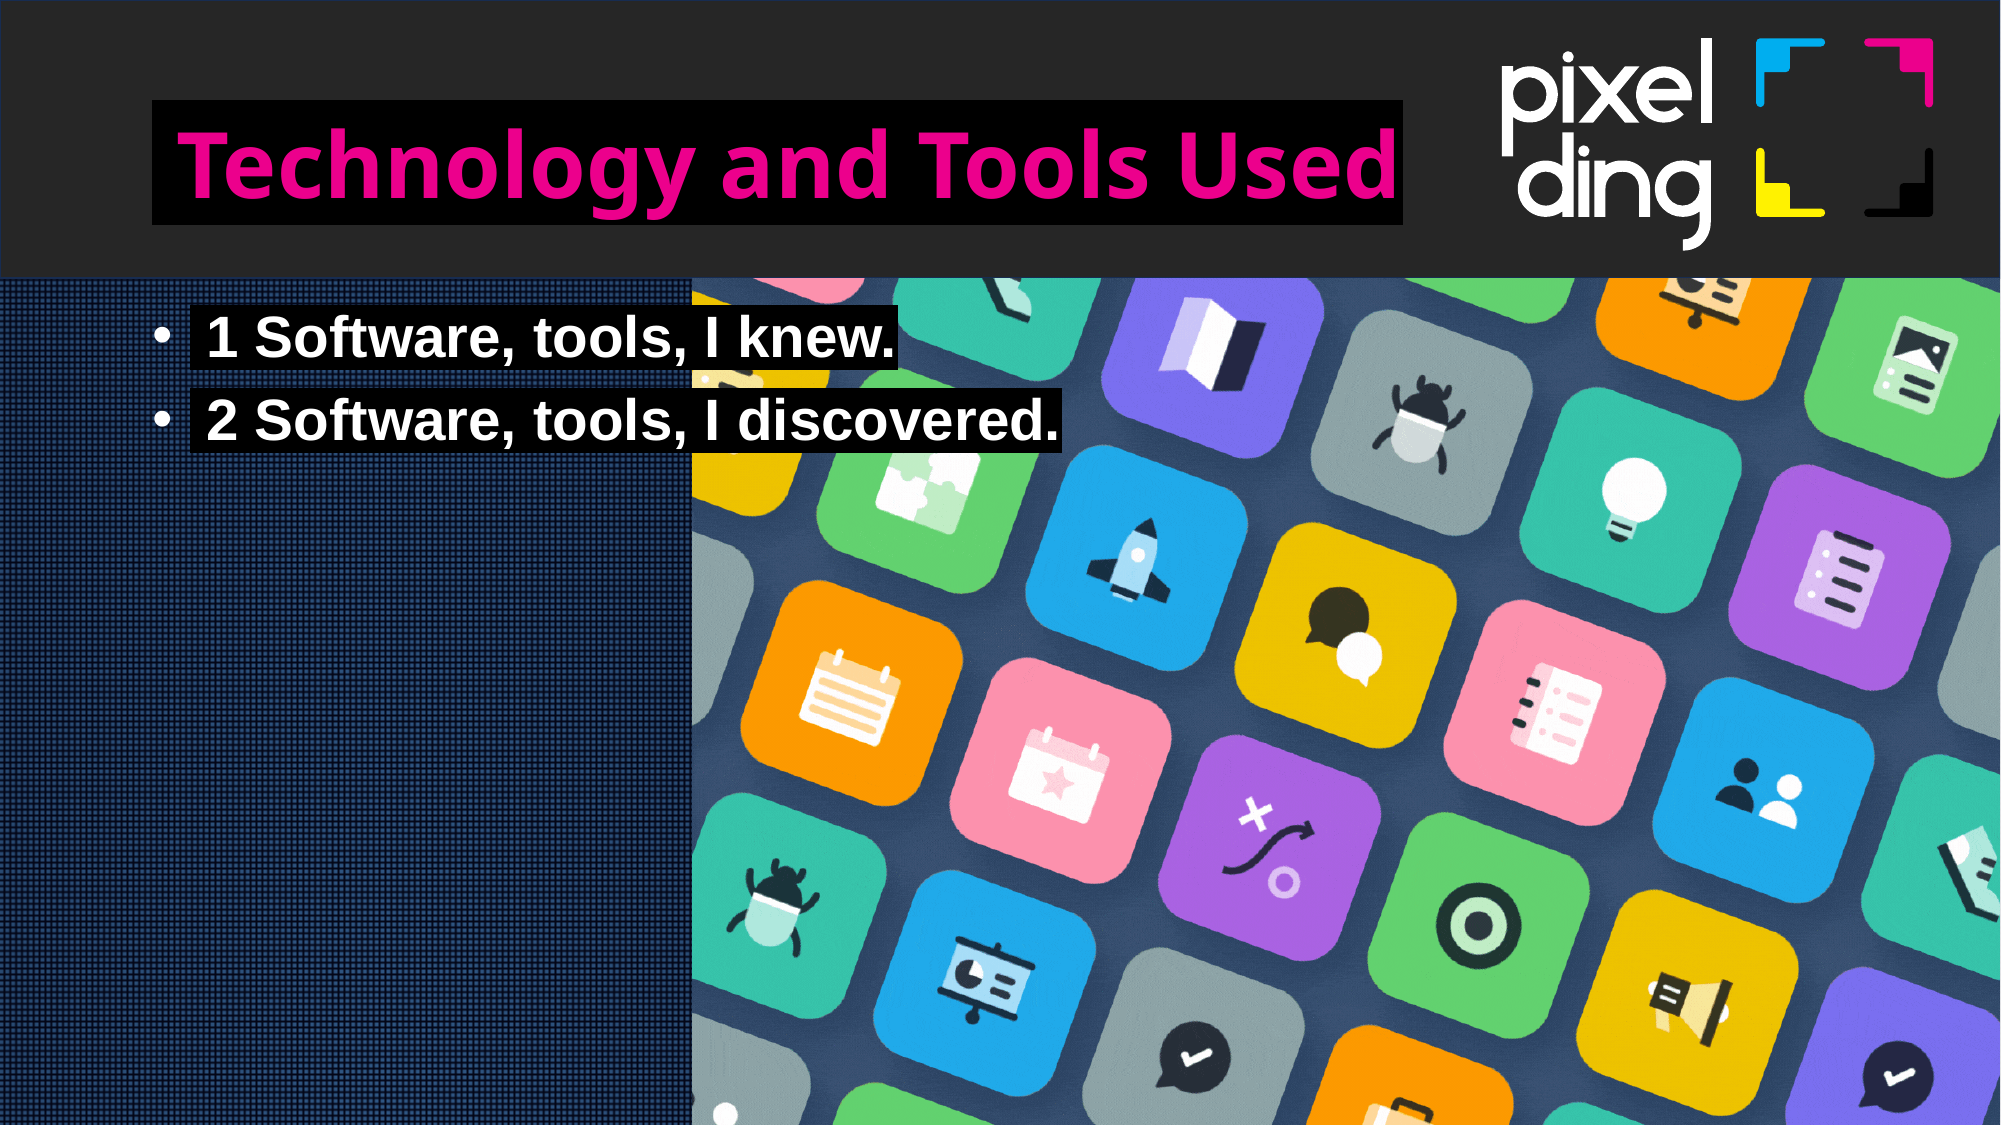

# Technology and Tools Used
 1 Software, tools, I knew.
 2 Software, tools, I discovered.